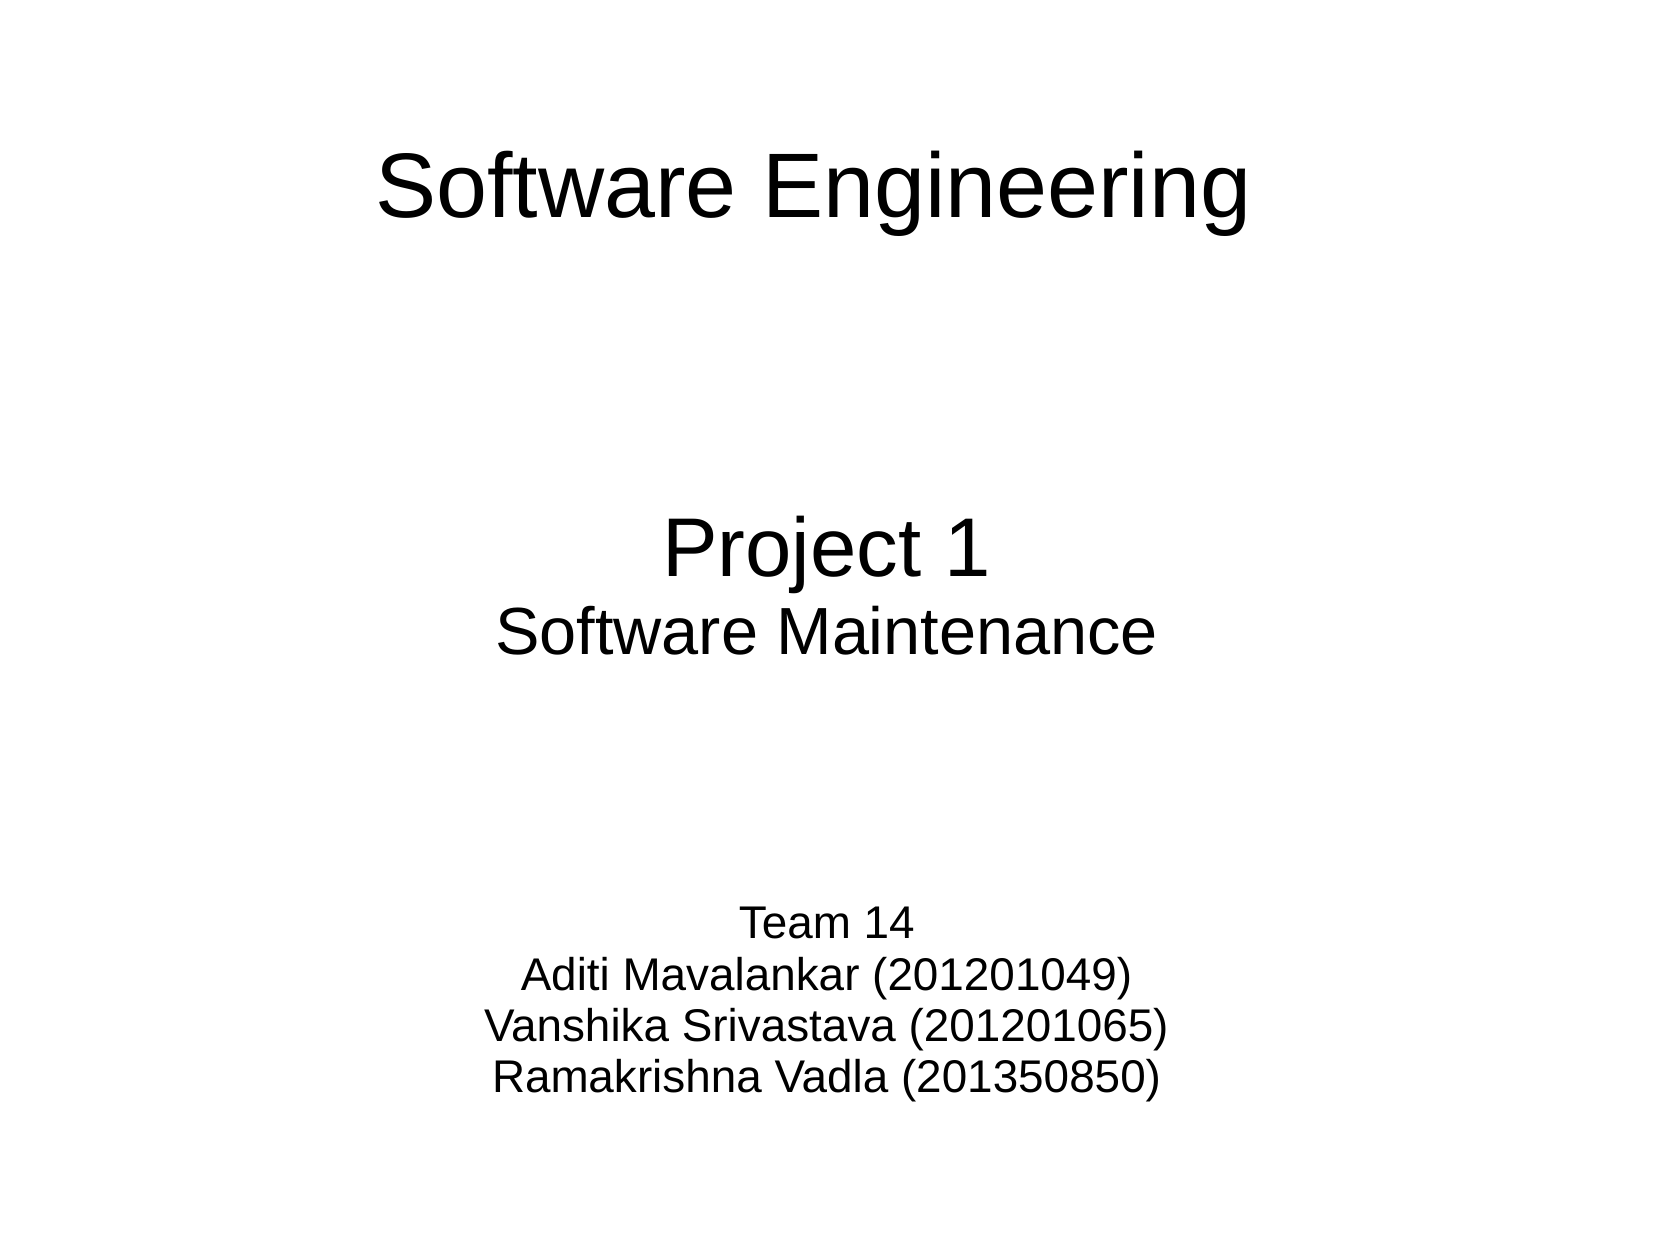

# Software Engineering
Project 1
Software Maintenance
Team 14
Aditi Mavalankar (201201049)
Vanshika Srivastava (201201065)
Ramakrishna Vadla (201350850)